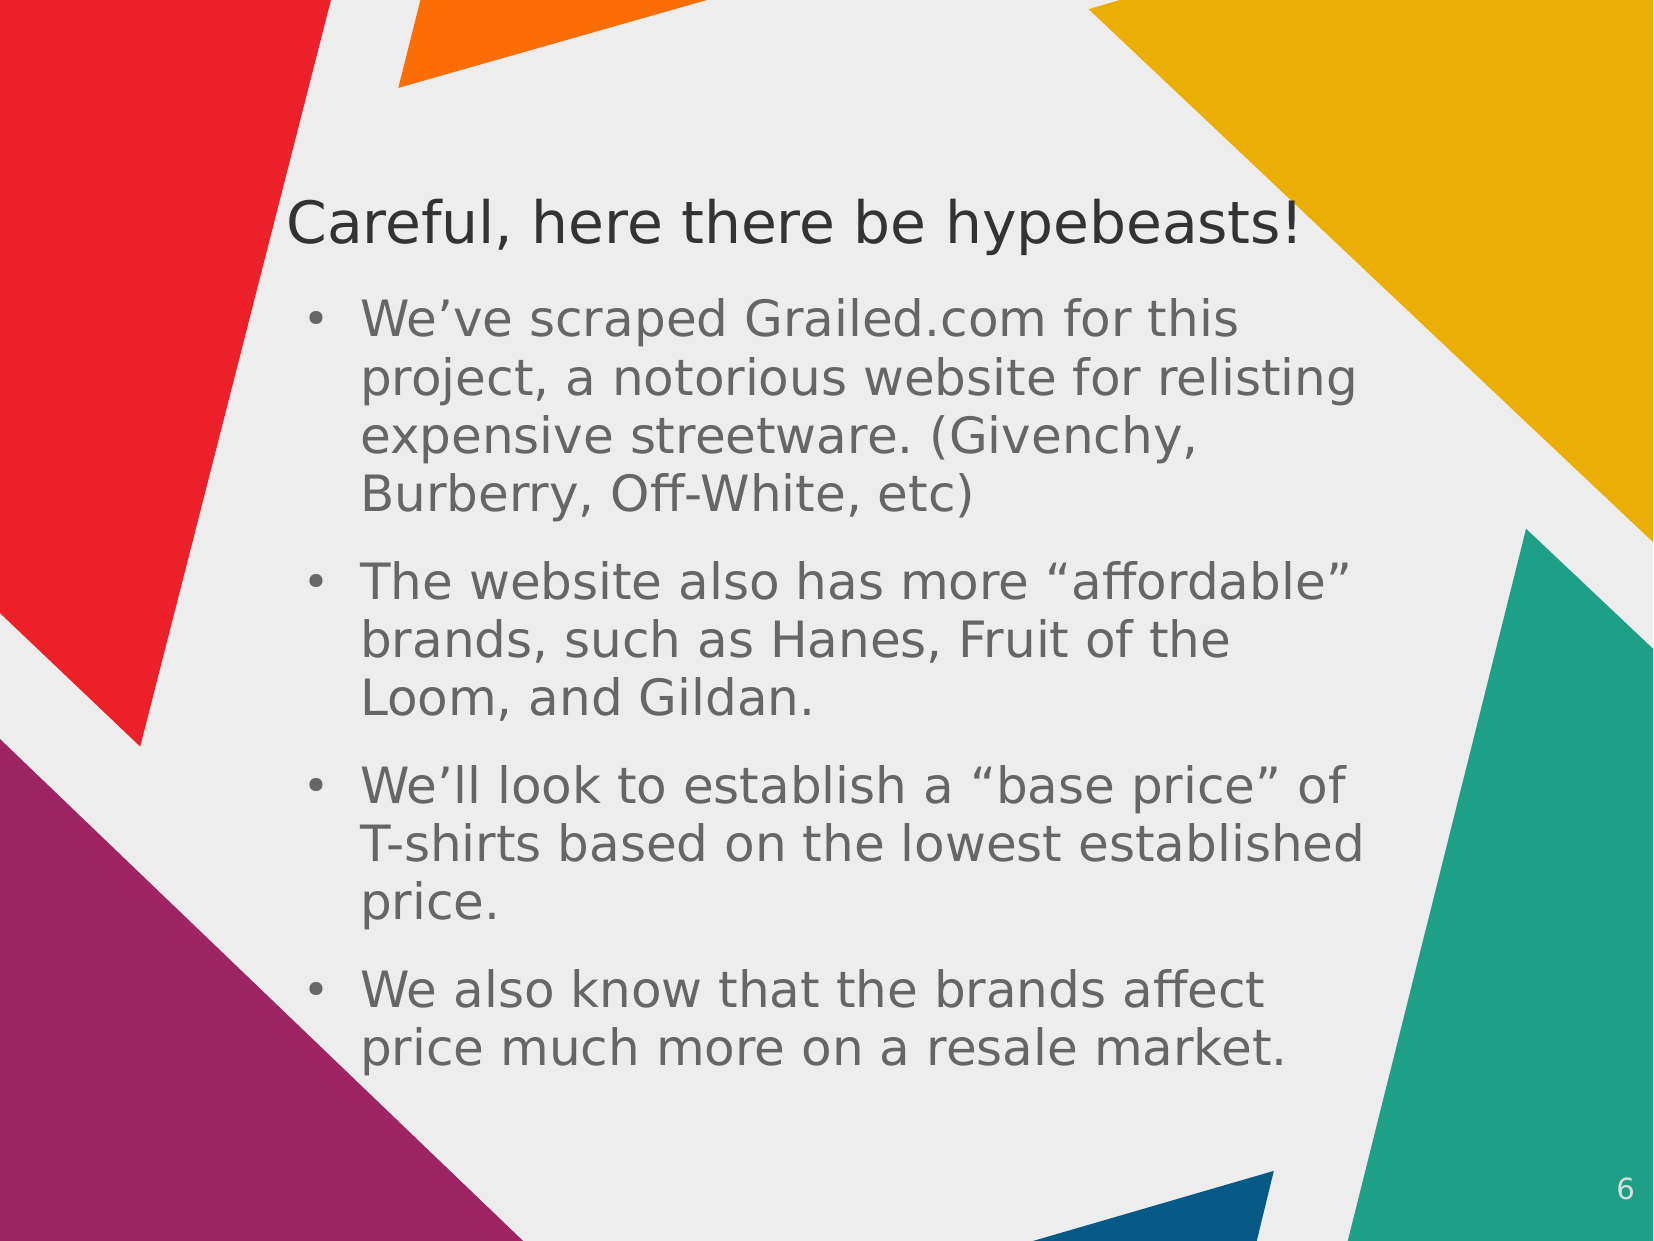

# Careful, here there be hypebeasts!
We’ve scraped Grailed.com for this project, a notorious website for relisting expensive streetware. (Givenchy, Burberry, Off-White, etc)
The website also has more “affordable” brands, such as Hanes, Fruit of the Loom, and Gildan.
We’ll look to establish a “base price” of T-shirts based on the lowest established price.
We also know that the brands affect price much more on a resale market.
6